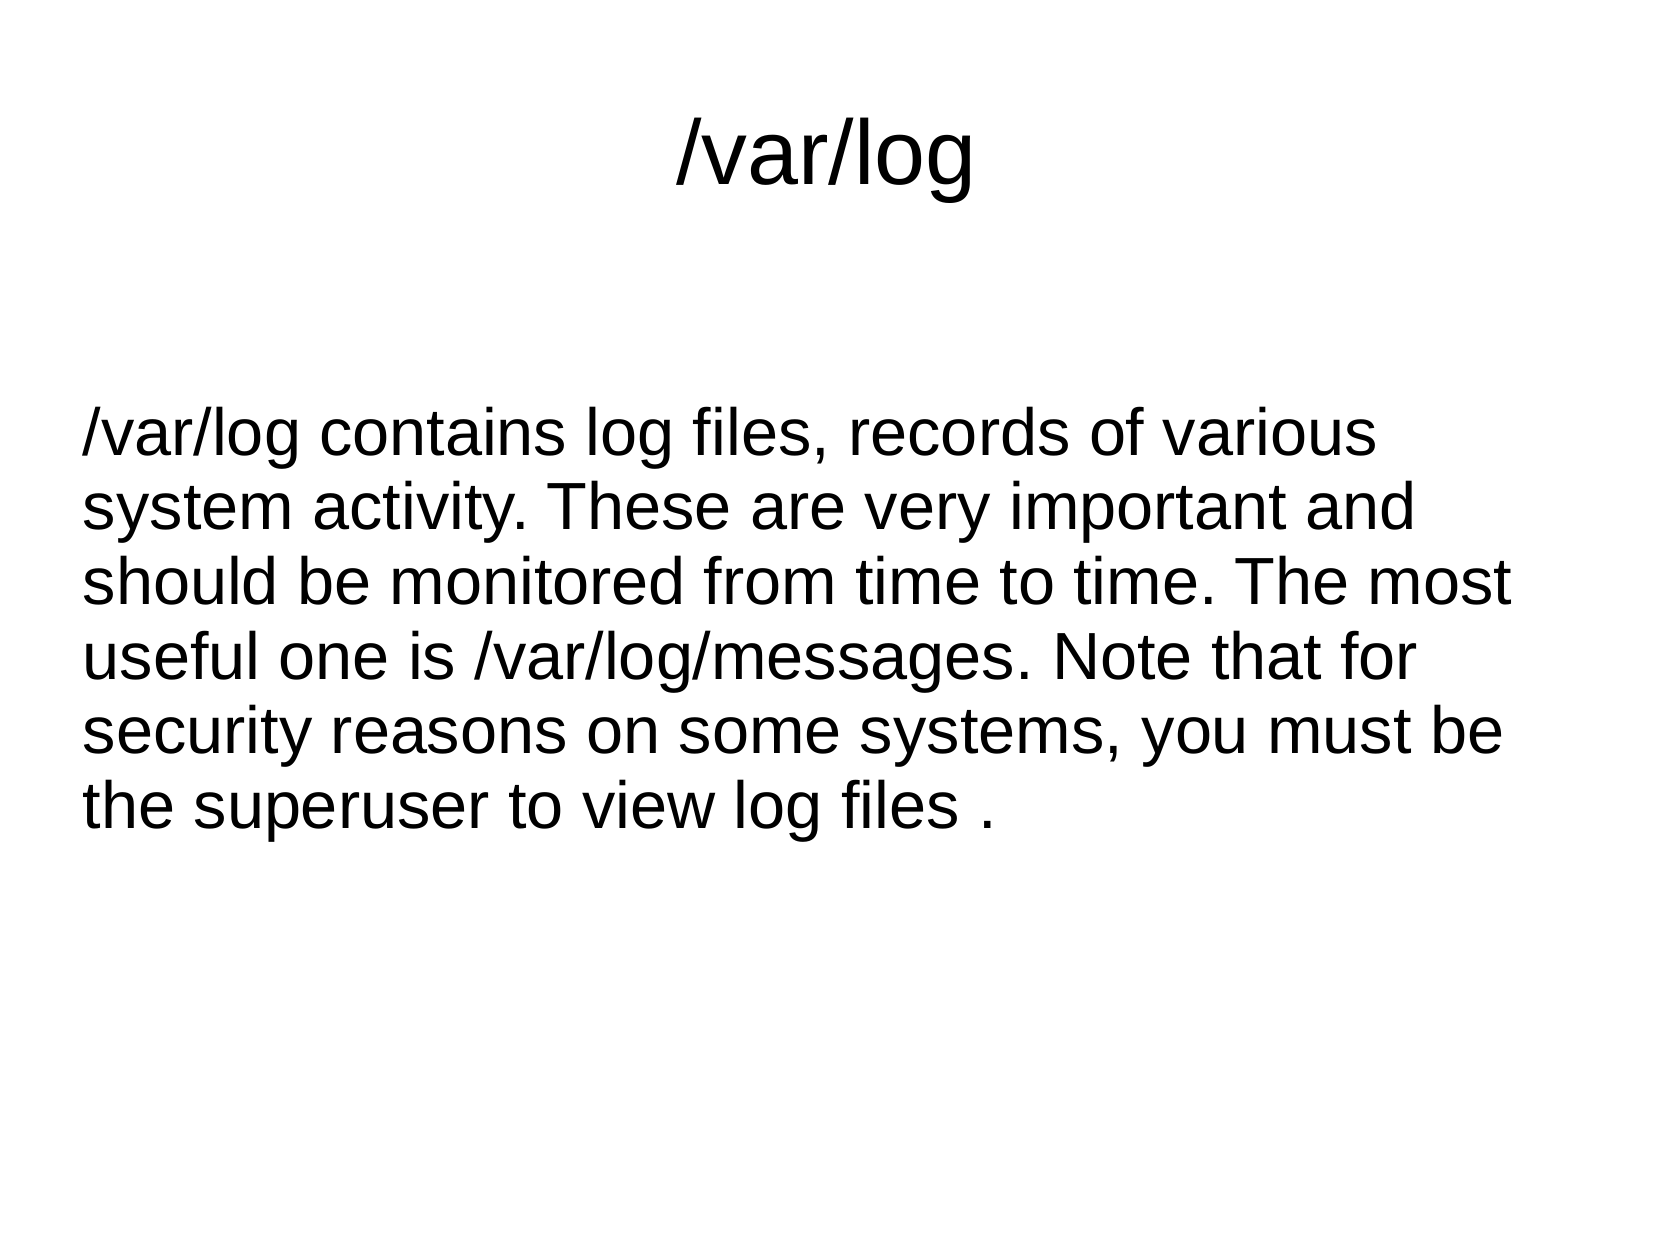

# /var/log
/var/log contains log files, records of various system activity. These are very important and should be monitored from time to time. The most useful one is /var/log/messages. Note that for security reasons on some systems, you must be the superuser to view log files .